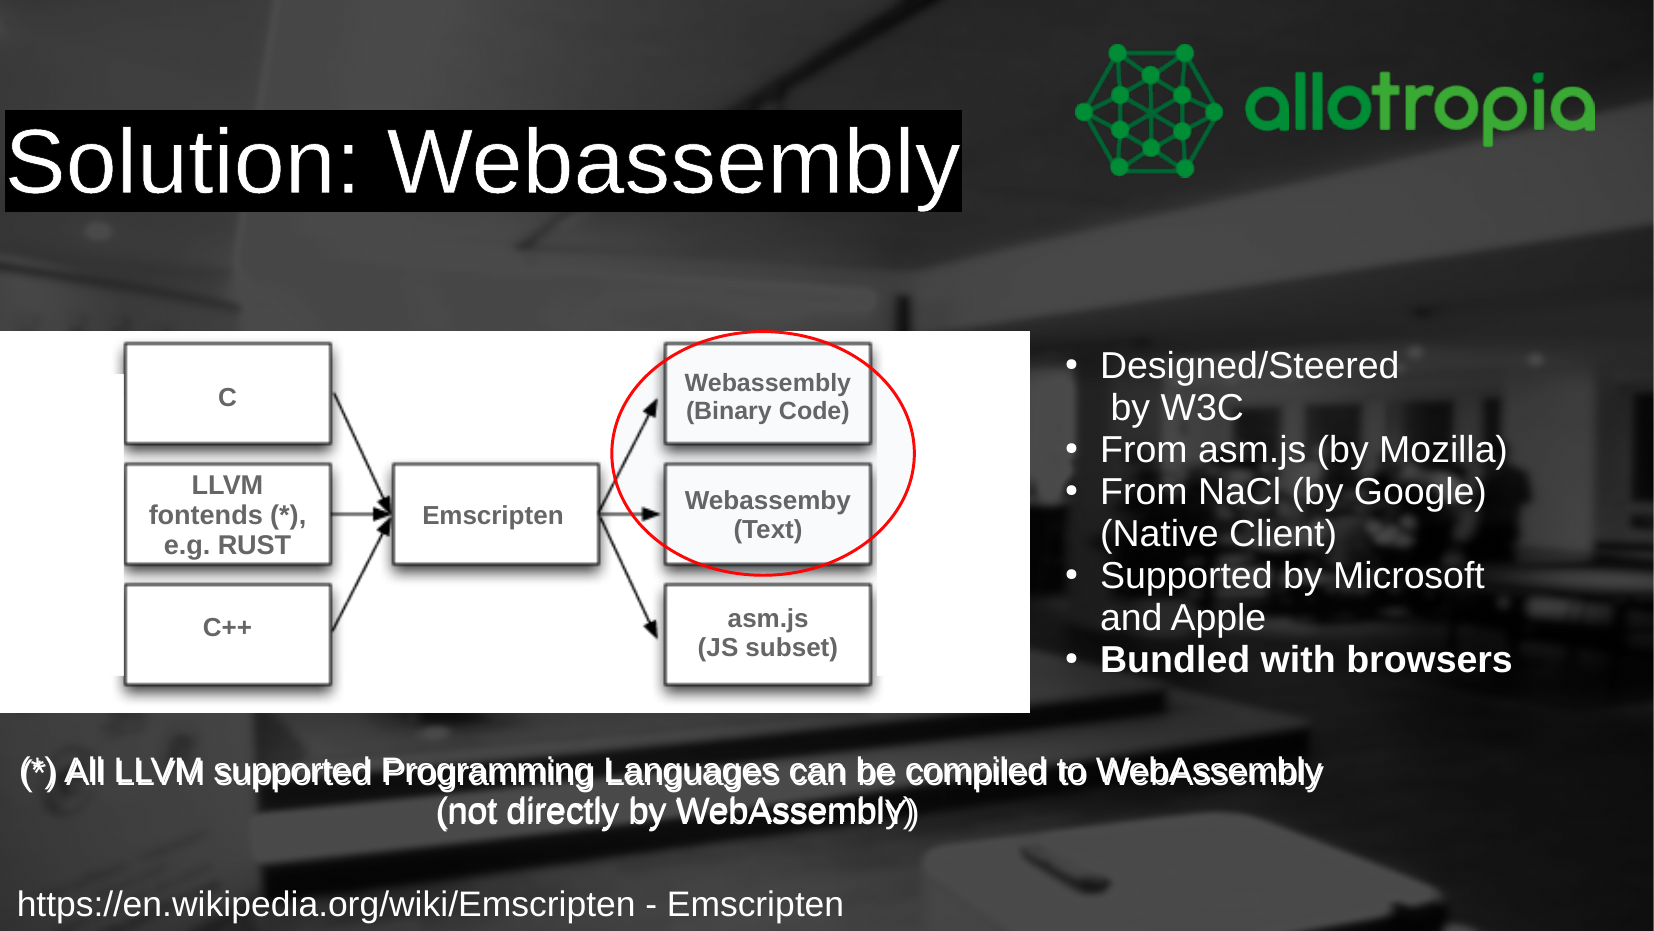

# Solution: Webassembly
Designed/Steered
 by W3C
From asm.js (by Mozilla)
From NaCl (by Google)
(Native Client)
Supported by Microsoft and Apple
Bundled with browsers
C
Webassembly
(Binary Code)
LLVM fontends (*), e.g. RUST
Emscripten
Webassemby
(Text)
C++
asm.js
(JS subset)
(*) All LLVM supported Programming Languages can be compiled to WebAssembly
(not directly by WebAssembly)
(*) All LLVM supported Programming Languages can be compiled to WebAssembly
(not directly by WebAssemblY)
https://en.wikipedia.org/wiki/Emscripten - Emscripten